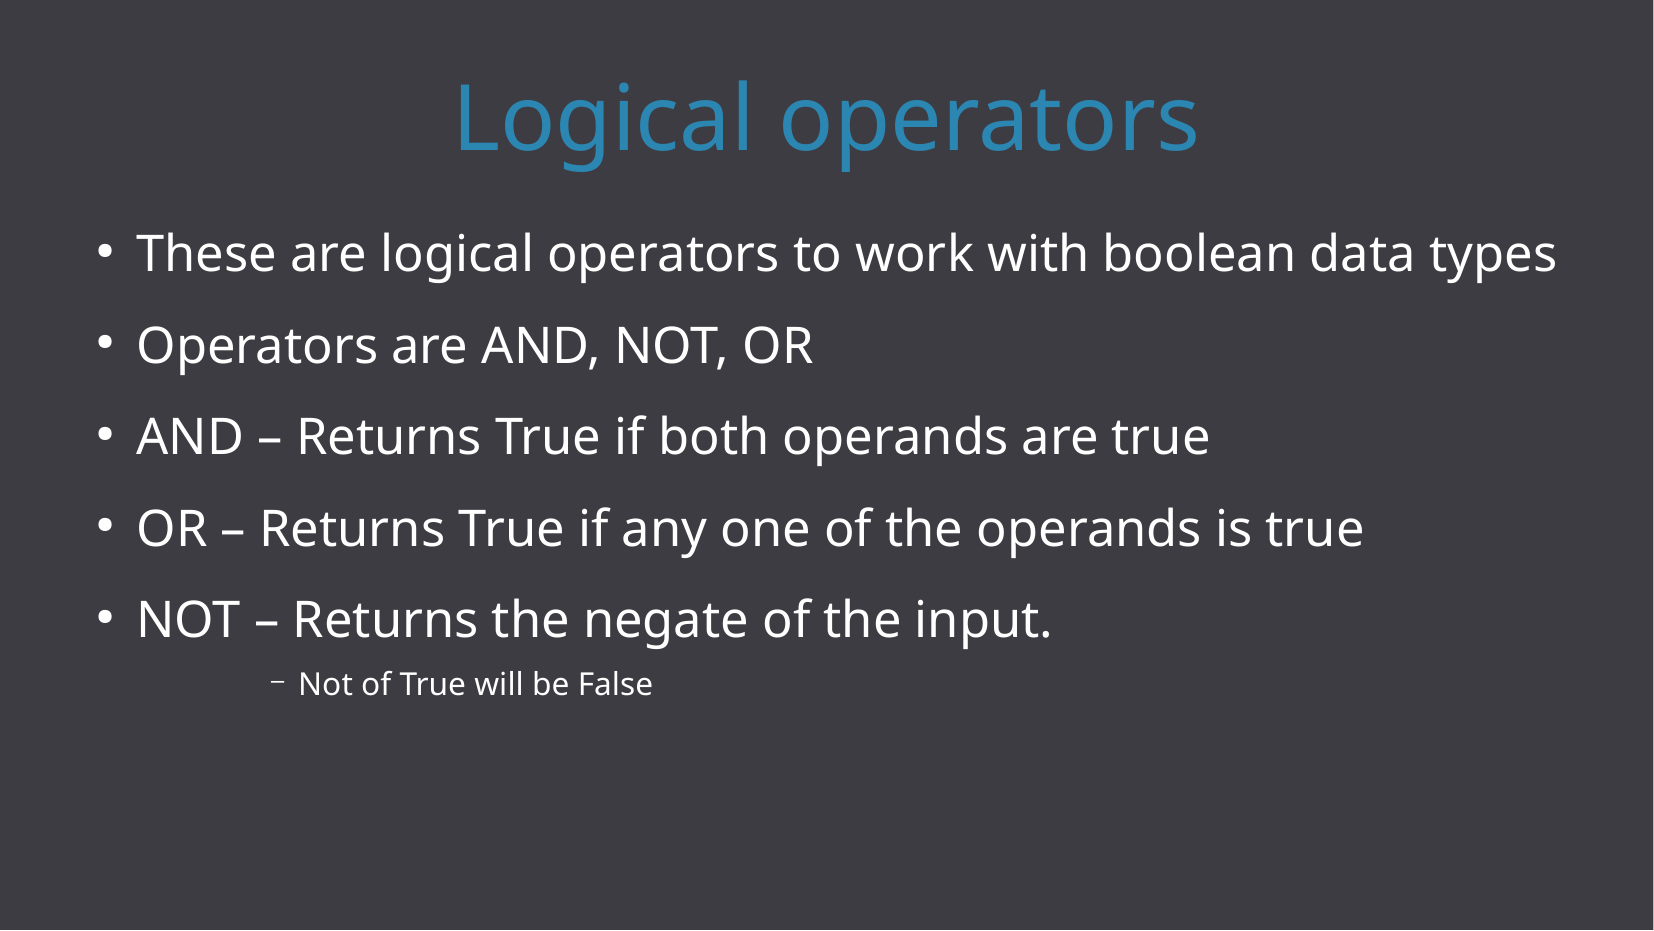

# Logical operators
These are logical operators to work with boolean data types
Operators are AND, NOT, OR
AND – Returns True if both operands are true
OR – Returns True if any one of the operands is true
NOT – Returns the negate of the input.
Not of True will be False